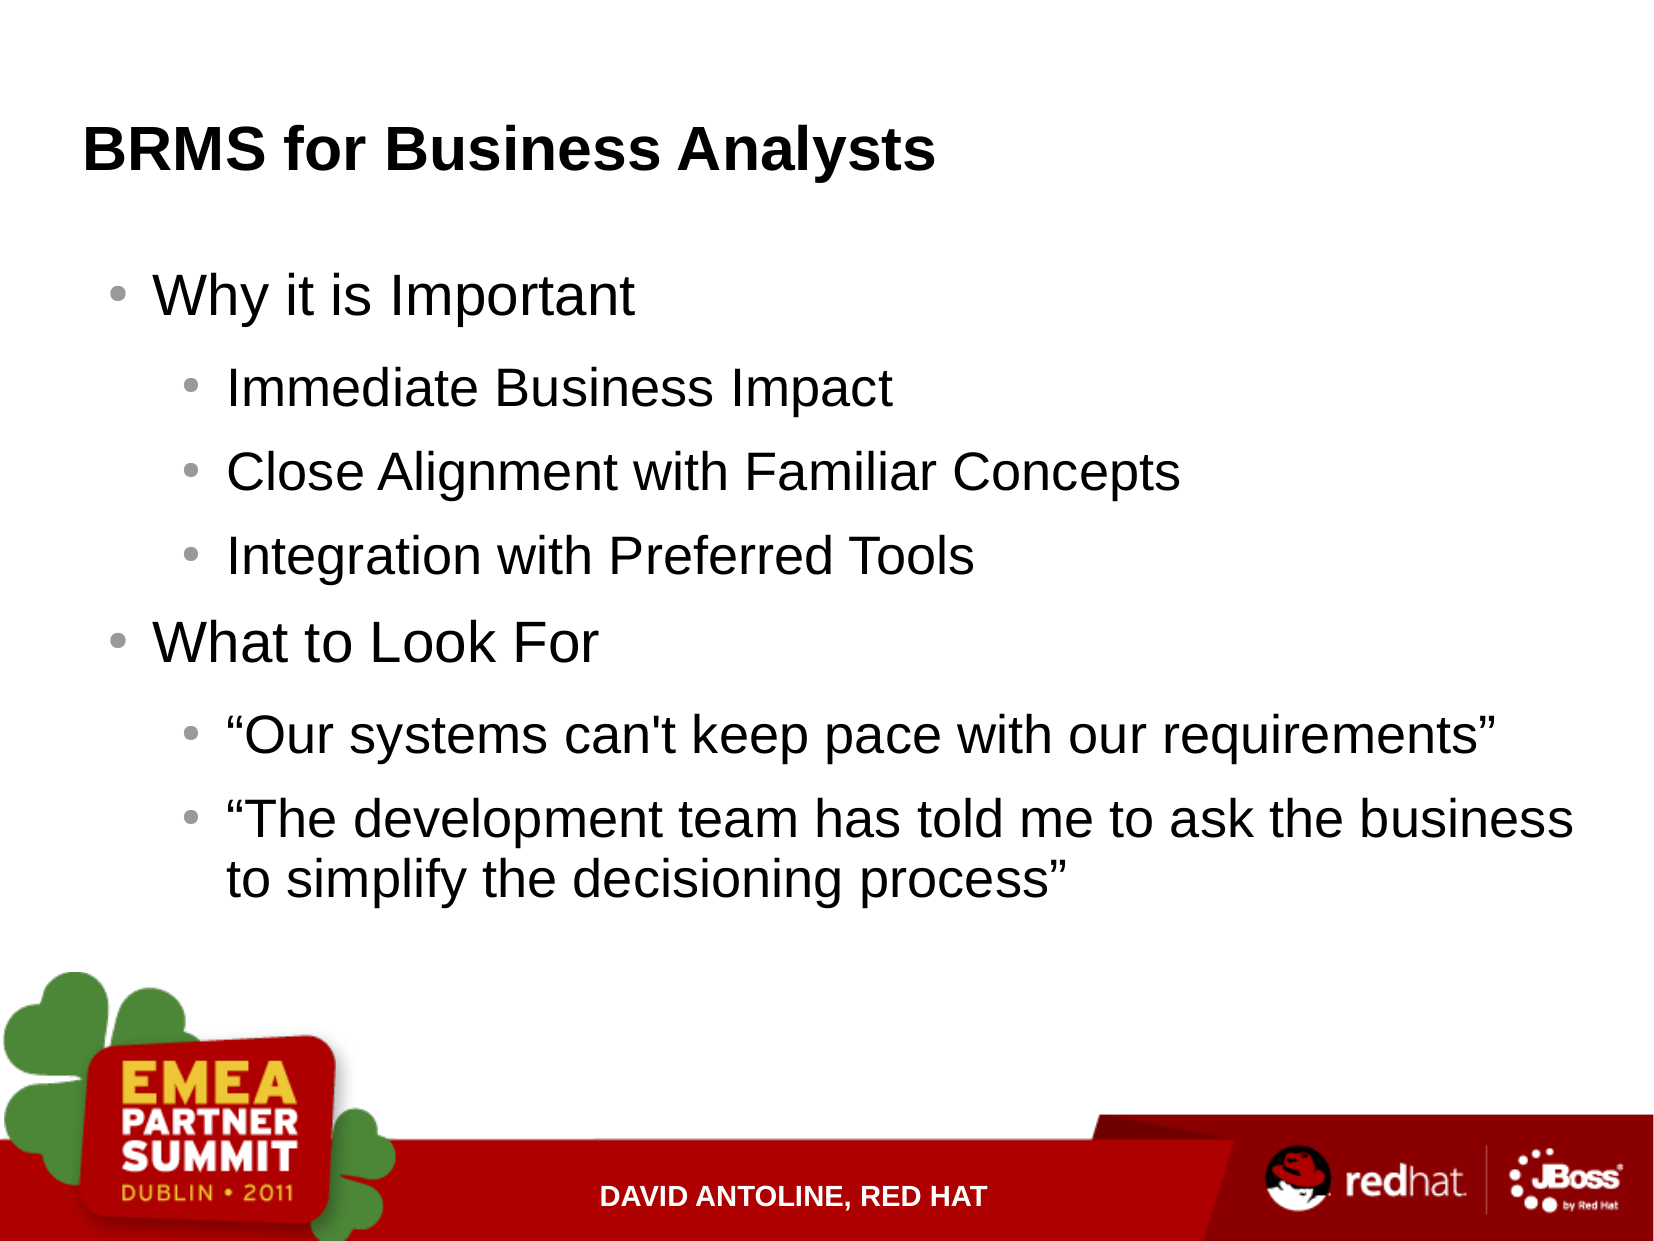

# BRMS for Business Analysts
Why it is Important
Immediate Business Impact
Close Alignment with Familiar Concepts
Integration with Preferred Tools
What to Look For
“Our systems can't keep pace with our requirements”
“The development team has told me to ask the business to simplify the decisioning process”